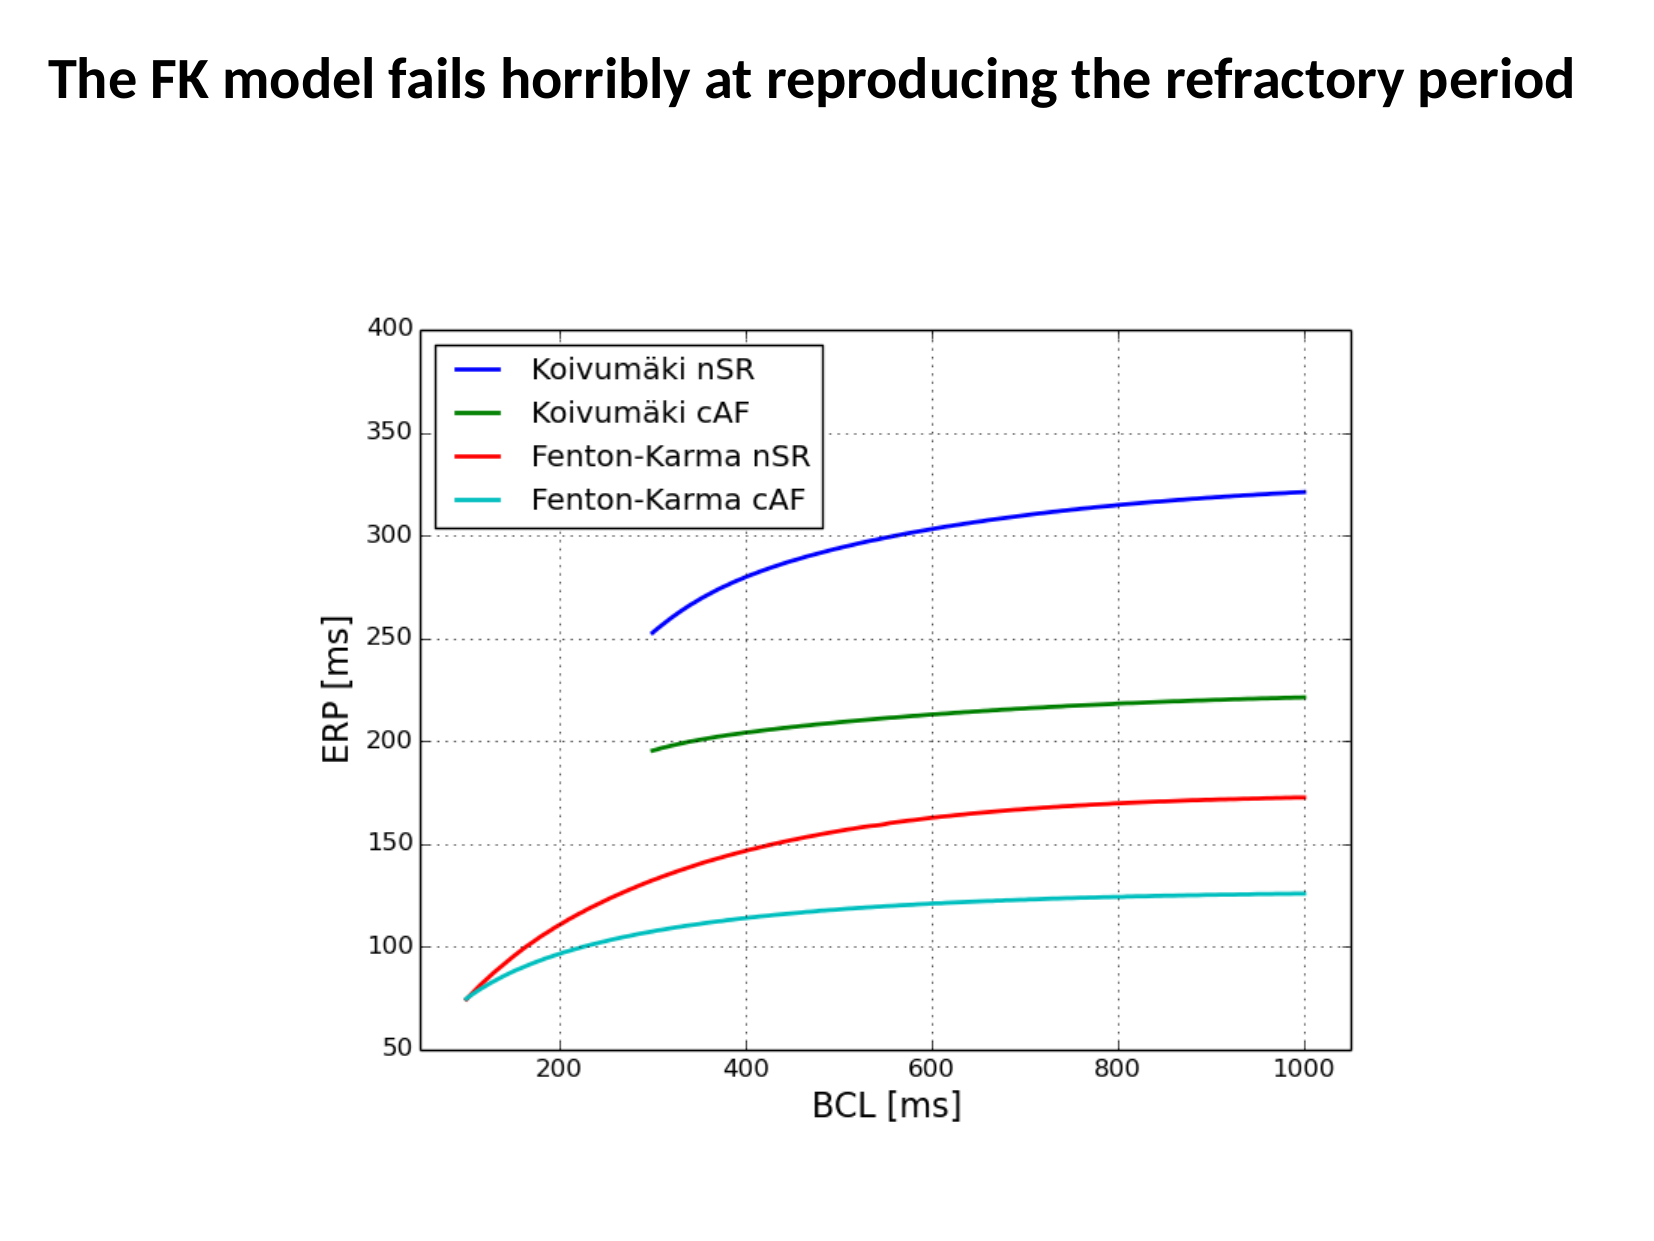

The FK model fails horribly at reproducing the refractory period